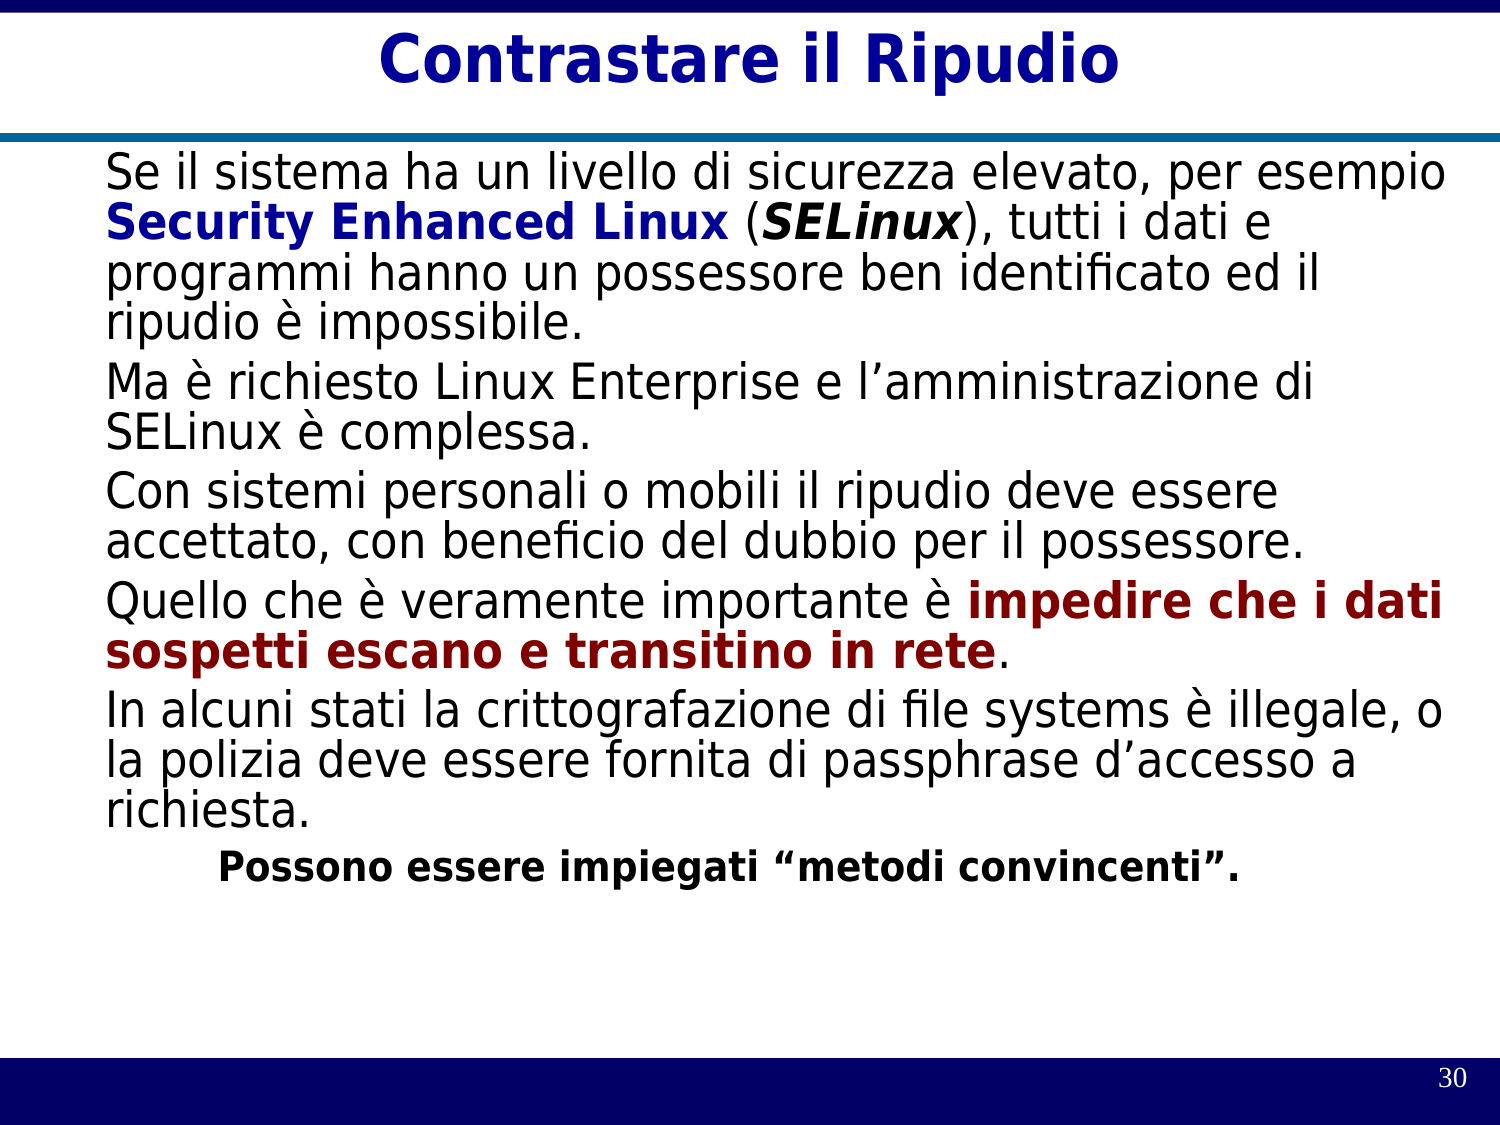

# Contrastare il Ripudio
Se il sistema ha un livello di sicurezza elevato, per esempio Security Enhanced Linux (SELinux), tutti i dati e programmi hanno un possessore ben identificato ed il ripudio è impossibile.
Ma è richiesto Linux Enterprise e l’amministrazione di SELinux è complessa.
Con sistemi personali o mobili il ripudio deve essere accettato, con beneficio del dubbio per il possessore.
Quello che è veramente importante è impedire che i dati sospetti escano e transitino in rete.
In alcuni stati la crittografazione di file systems è illegale, o la polizia deve essere fornita di passphrase d’accesso a richiesta.
Possono essere impiegati “metodi convincenti”.